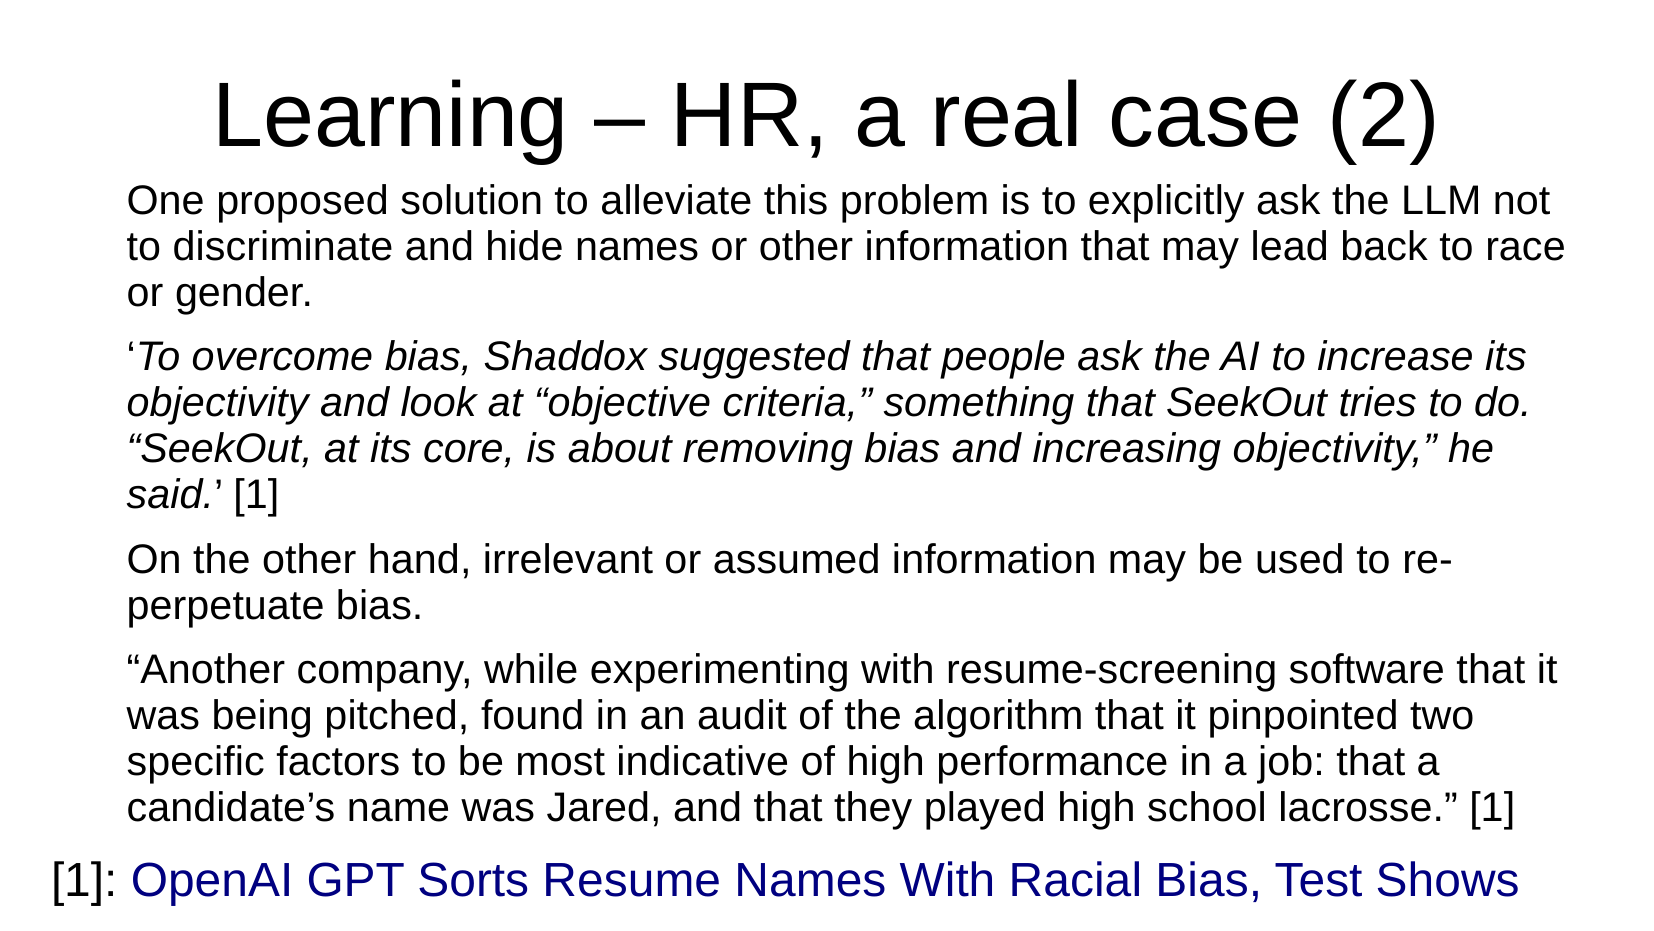

# Learning – HR, a real case (2)
One proposed solution to alleviate this problem is to explicitly ask the LLM not to discriminate and hide names or other information that may lead back to race or gender.
‘To overcome bias, Shaddox suggested that people ask the AI to increase its objectivity and look at “objective criteria,” something that SeekOut tries to do. “SeekOut, at its core, is about removing bias and increasing objectivity,” he said.’ [1]
On the other hand, irrelevant or assumed information may be used to re-perpetuate bias.
“Another company, while experimenting with resume-screening software that it was being pitched, found in an audit of the algorithm that it pinpointed two specific factors to be most indicative of high performance in a job: that a candidate’s name was Jared, and that they played high school lacrosse.” [1]
[1]: OpenAI GPT Sorts Resume Names With Racial Bias, Test Shows